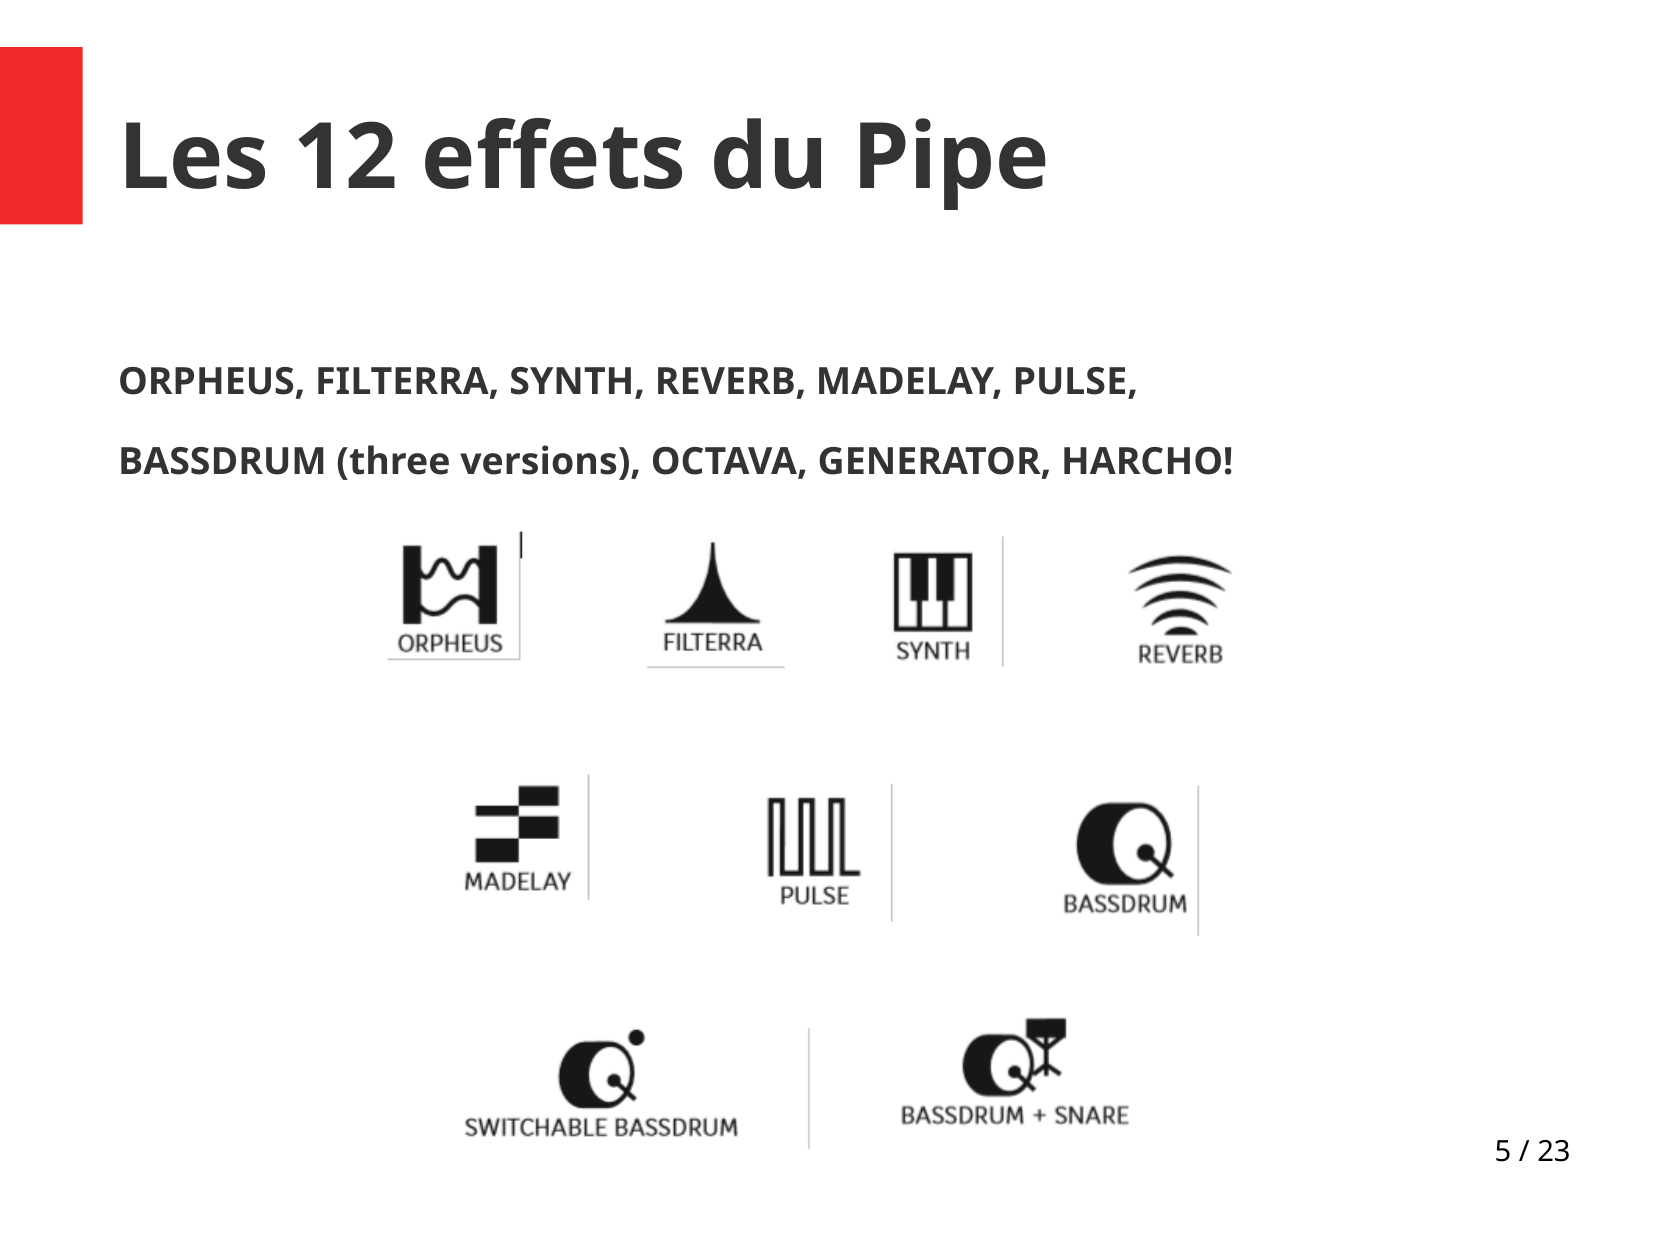

# Les 12 effets du Pipe
ORPHEUS, FILTERRA, SYNTH, REVERB, MADELAY, PULSE,
BASSDRUM (three versions), OCTAVA, GENERATOR, HARCHO!
5